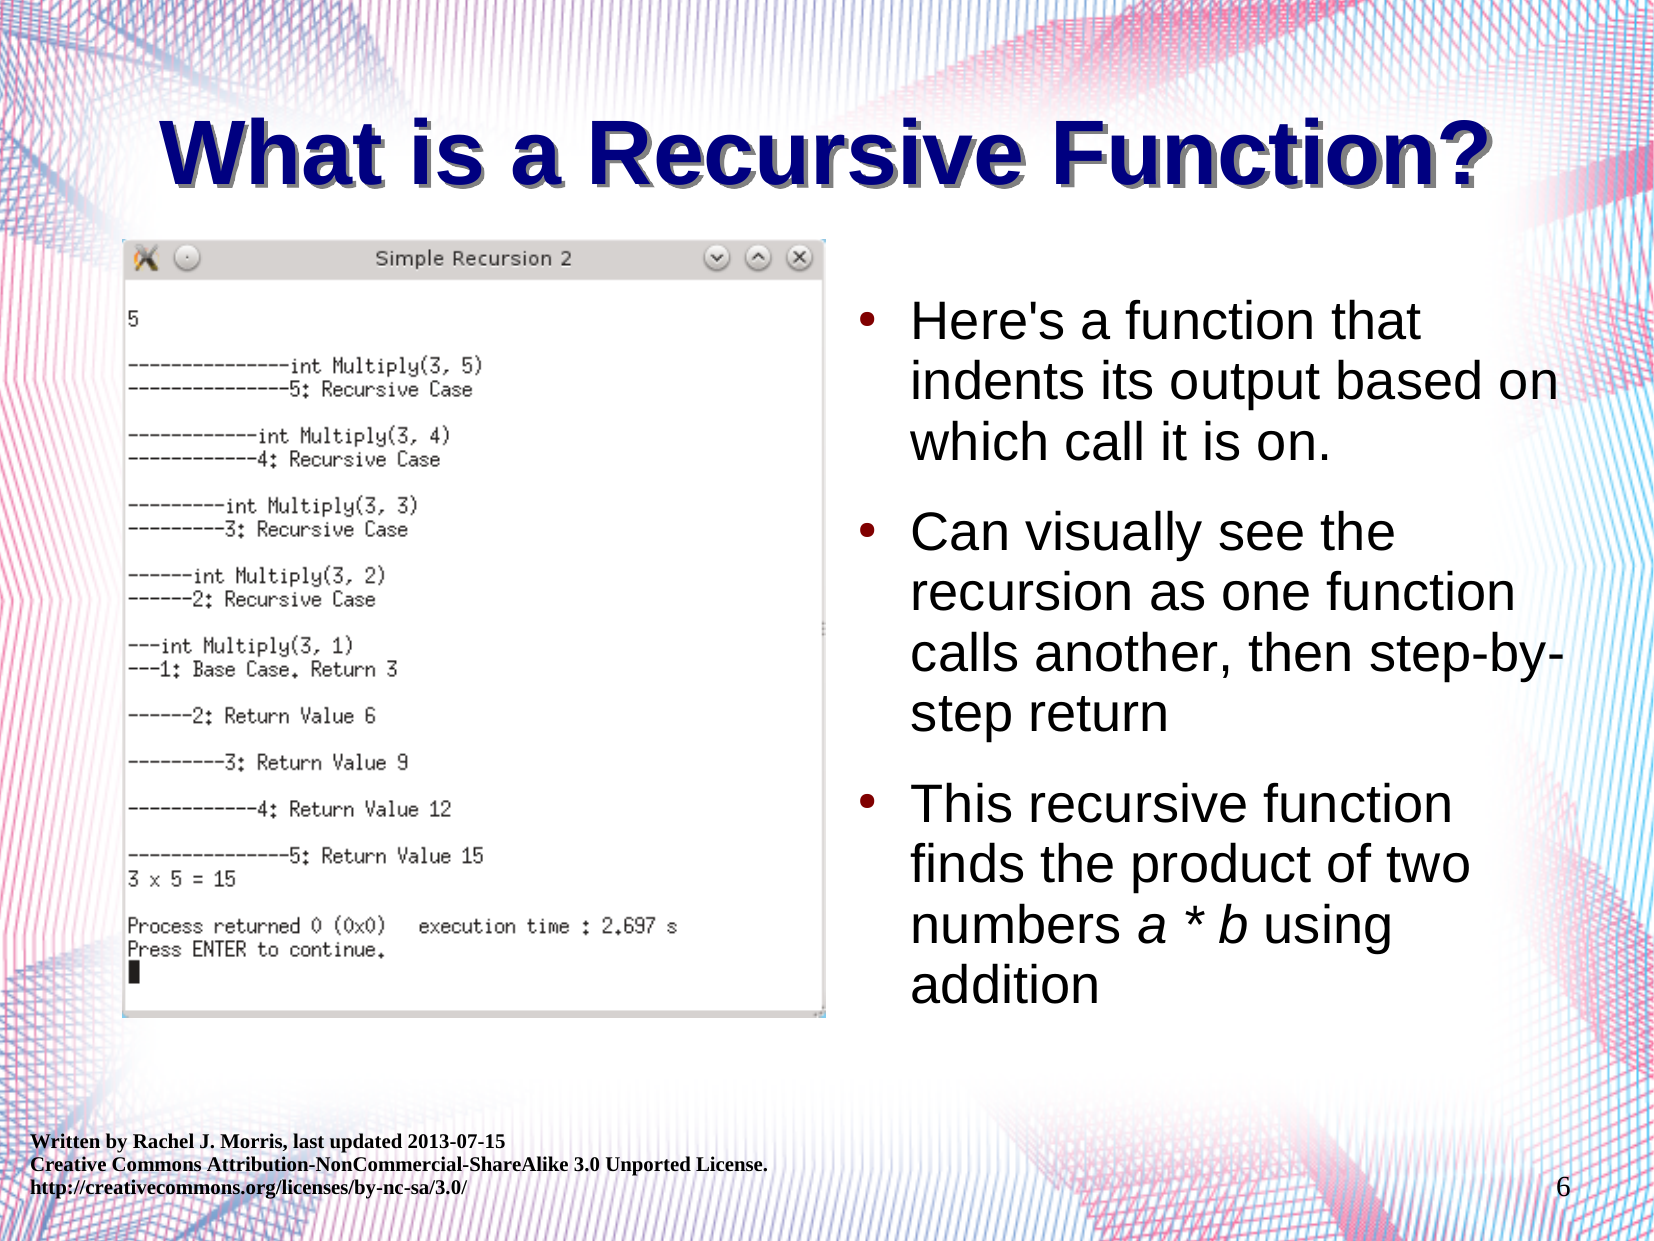

# What is a Recursive Function?
Here's a function that indents its output based on which call it is on.
Can visually see the recursion as one function calls another, then step-by-step return
This recursive function finds the product of two numbers a * b using addition
6